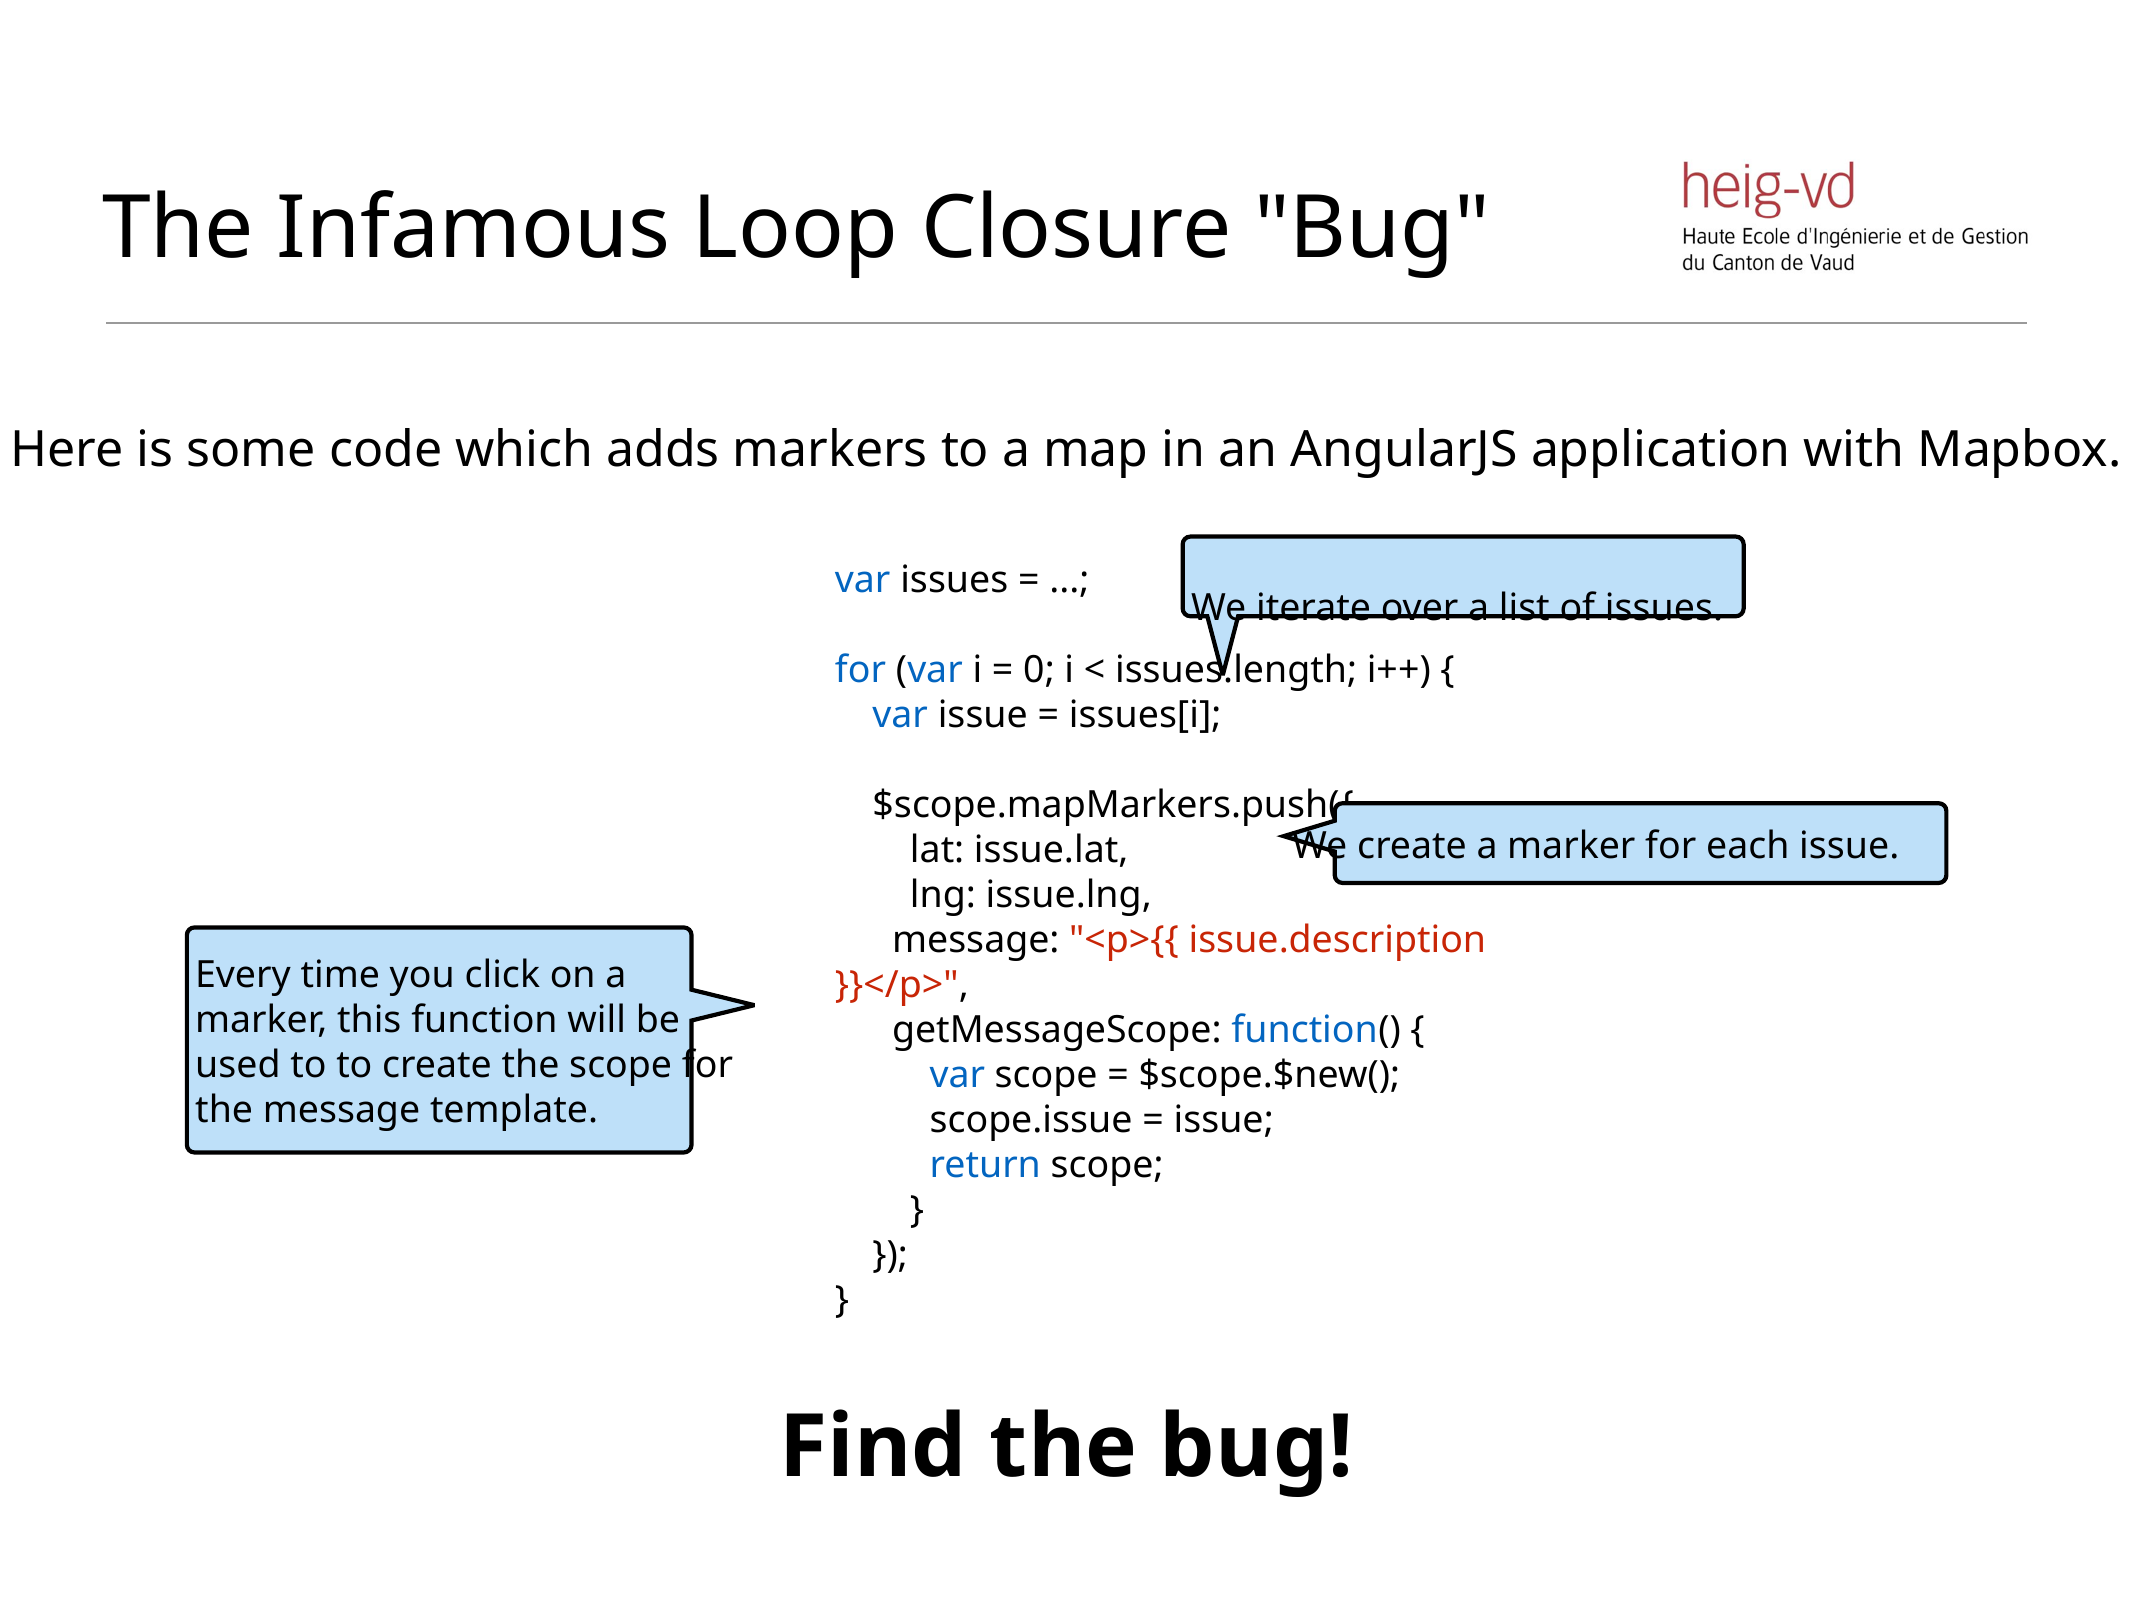

# The Infamous Loop Closure "Bug"
Here is some code which adds markers to a map in an AngularJS application with Mapbox.
We iterate over a list of issues.
var issues = ...;
for (var i = 0; i < issues.length; i++) {
var issue = issues[i];
$scope.mapMarkers.push({
lat: issue.lat,
lng: issue.lng,
 message: "<p>{{ issue.description }}</p>",
 getMessageScope: function() {
 var scope = $scope.$new();
 scope.issue = issue;
 return scope;
}
});
}
We create a marker for each issue.
Every time you click on a marker, this function will be used to to create the scope for the message template.
Find the bug!